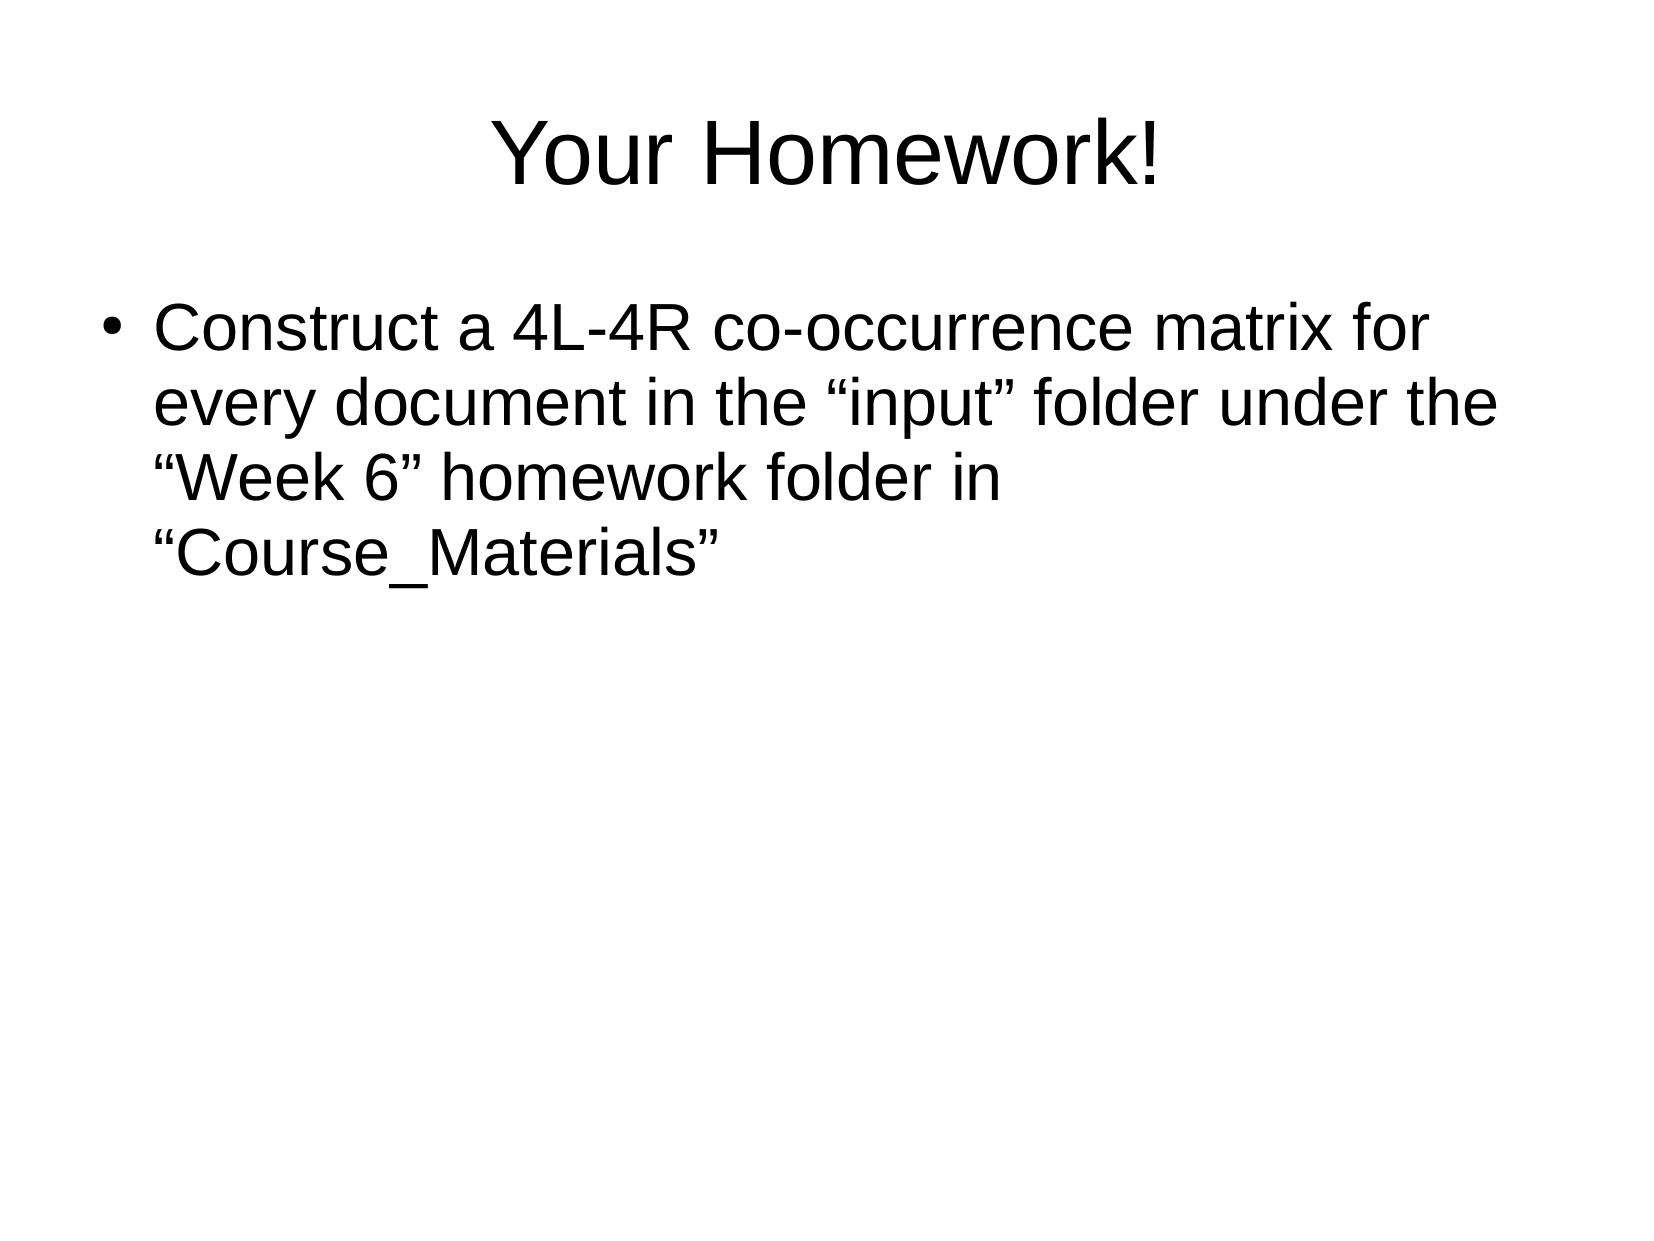

# Your Homework!
Construct a 4L-4R co-occurrence matrix for every document in the “input” folder under the “Week 6” homework folder in “Course_Materials”